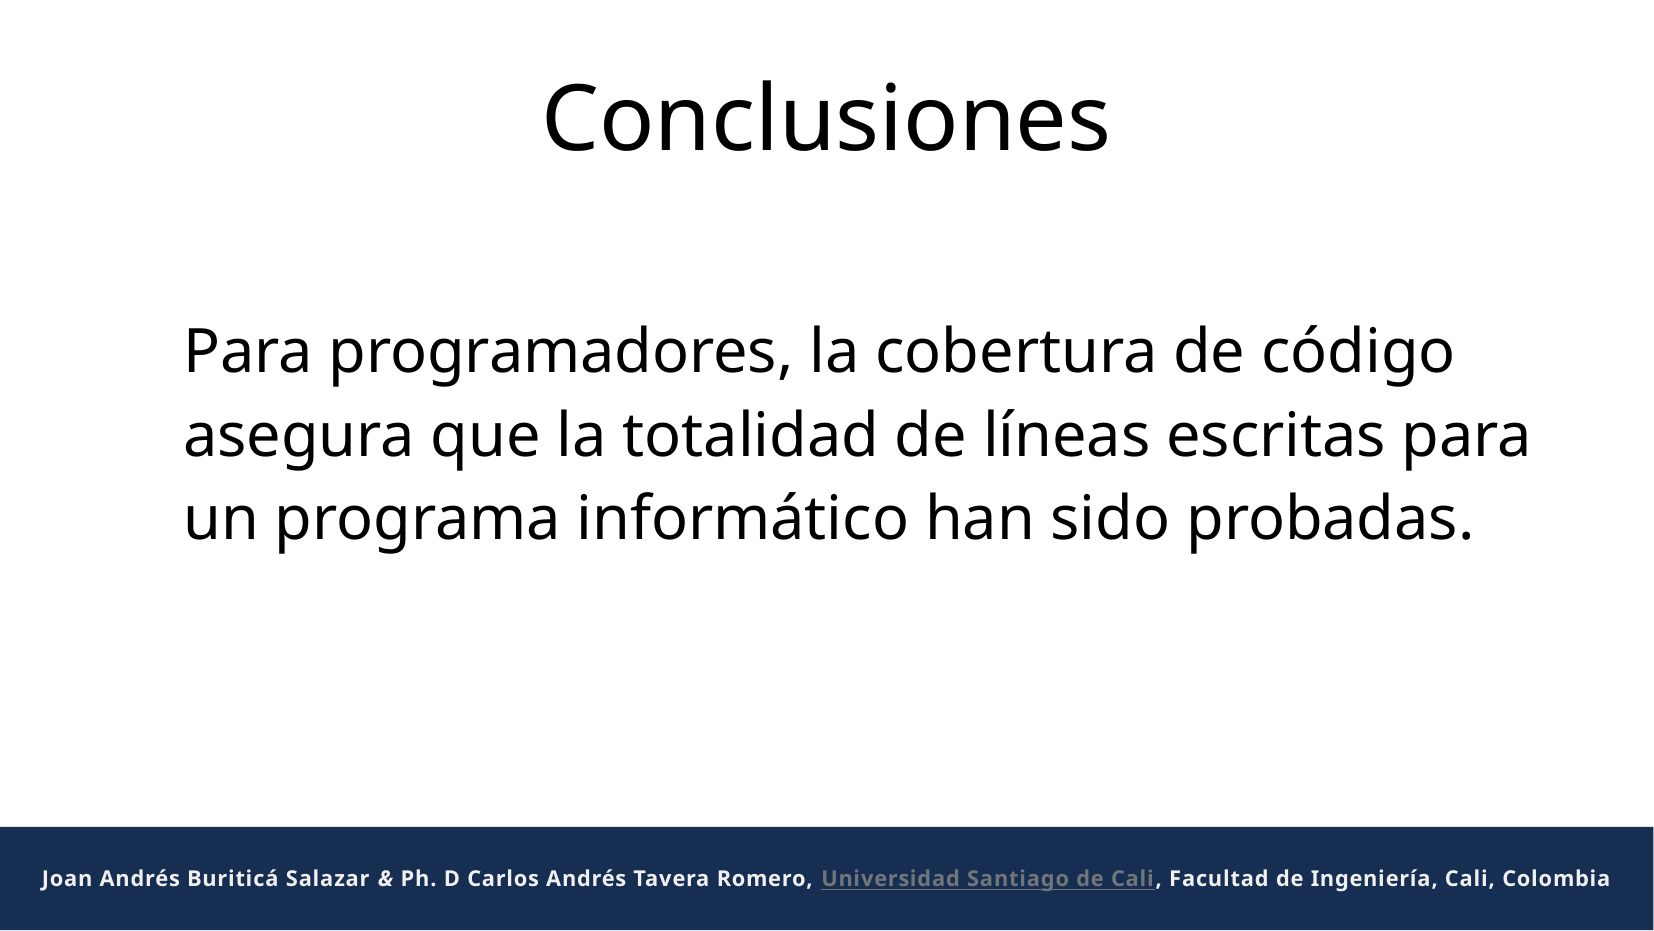

# Conclusiones
Para programadores, la cobertura de código asegura que la totalidad de líneas escritas para un programa informático han sido probadas.